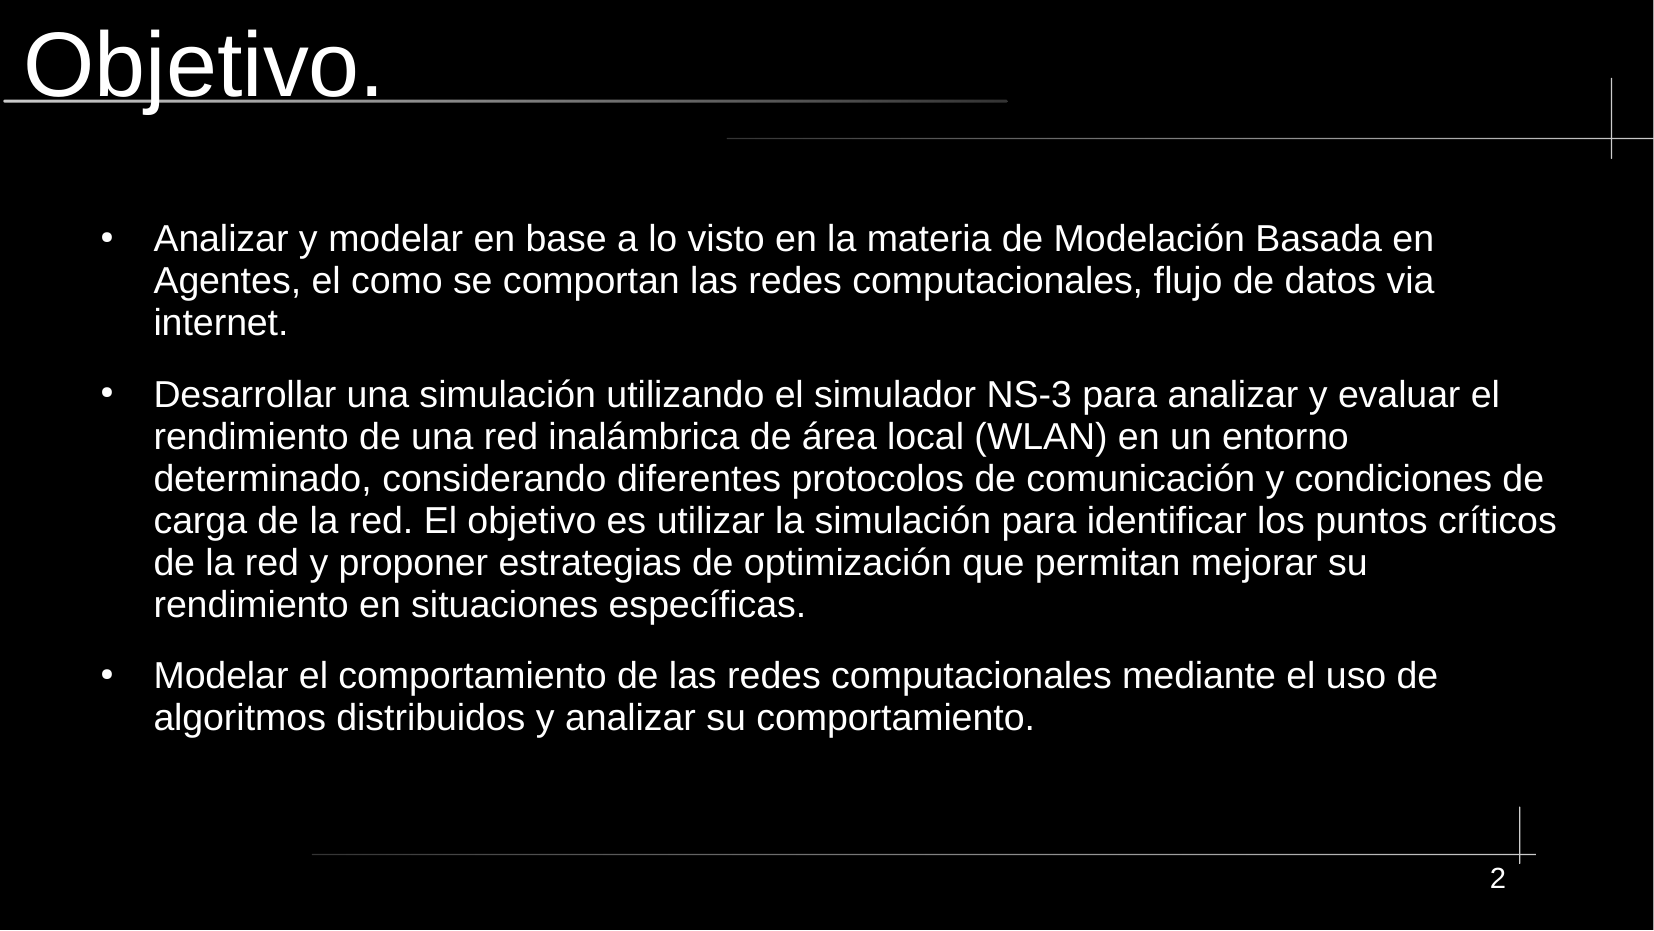

# Objetivo.
Analizar y modelar en base a lo visto en la materia de Modelación Basada en Agentes, el como se comportan las redes computacionales, flujo de datos via internet.
Desarrollar una simulación utilizando el simulador NS-3 para analizar y evaluar el rendimiento de una red inalámbrica de área local (WLAN) en un entorno determinado, considerando diferentes protocolos de comunicación y condiciones de carga de la red. El objetivo es utilizar la simulación para identificar los puntos críticos de la red y proponer estrategias de optimización que permitan mejorar su rendimiento en situaciones específicas.
Modelar el comportamiento de las redes computacionales mediante el uso de algoritmos distribuidos y analizar su comportamiento.
2